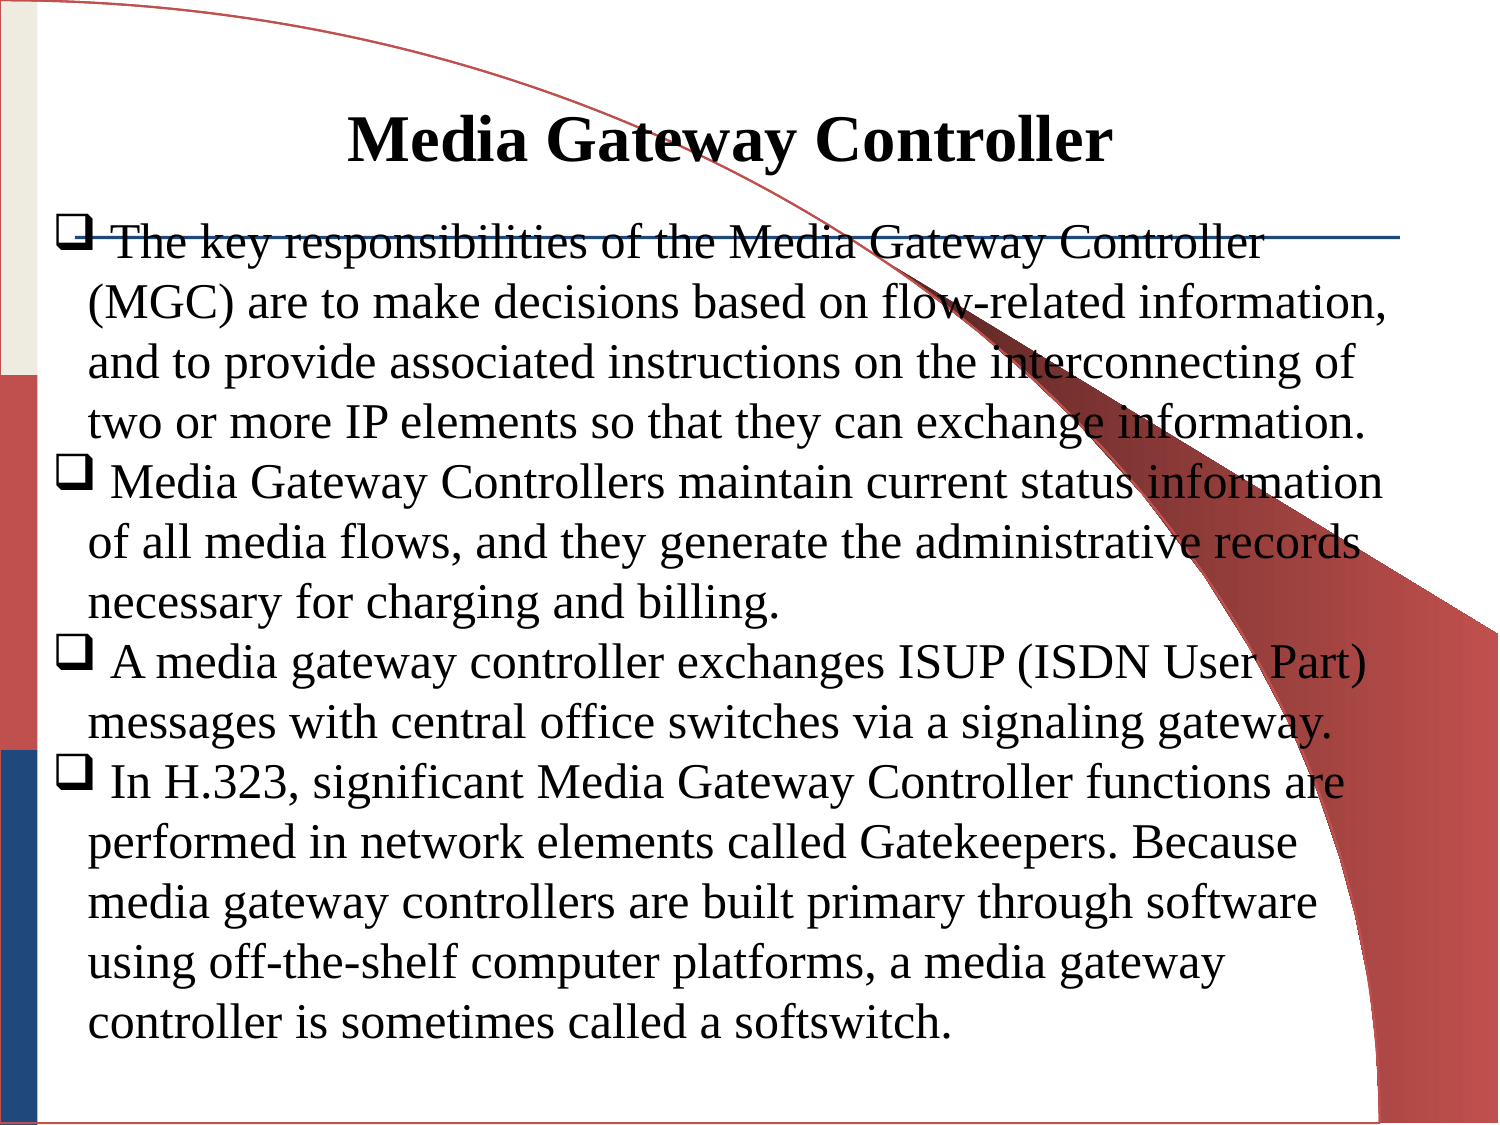

Media Gateway Controller
 The key responsibilities of the Media Gateway Controller (MGC) are to make decisions based on flow-related information, and to provide associated instructions on the interconnecting of two or more IP elements so that they can exchange information.
 Media Gateway Controllers maintain current status information of all media flows, and they generate the administrative records necessary for charging and billing.
 A media gateway controller exchanges ISUP (ISDN User Part) messages with central office switches via a signaling gateway.
 In H.323, significant Media Gateway Controller functions are performed in network elements called Gatekeepers. Because media gateway controllers are built primary through software using off-the-shelf computer platforms, a media gateway controller is sometimes called a softswitch.